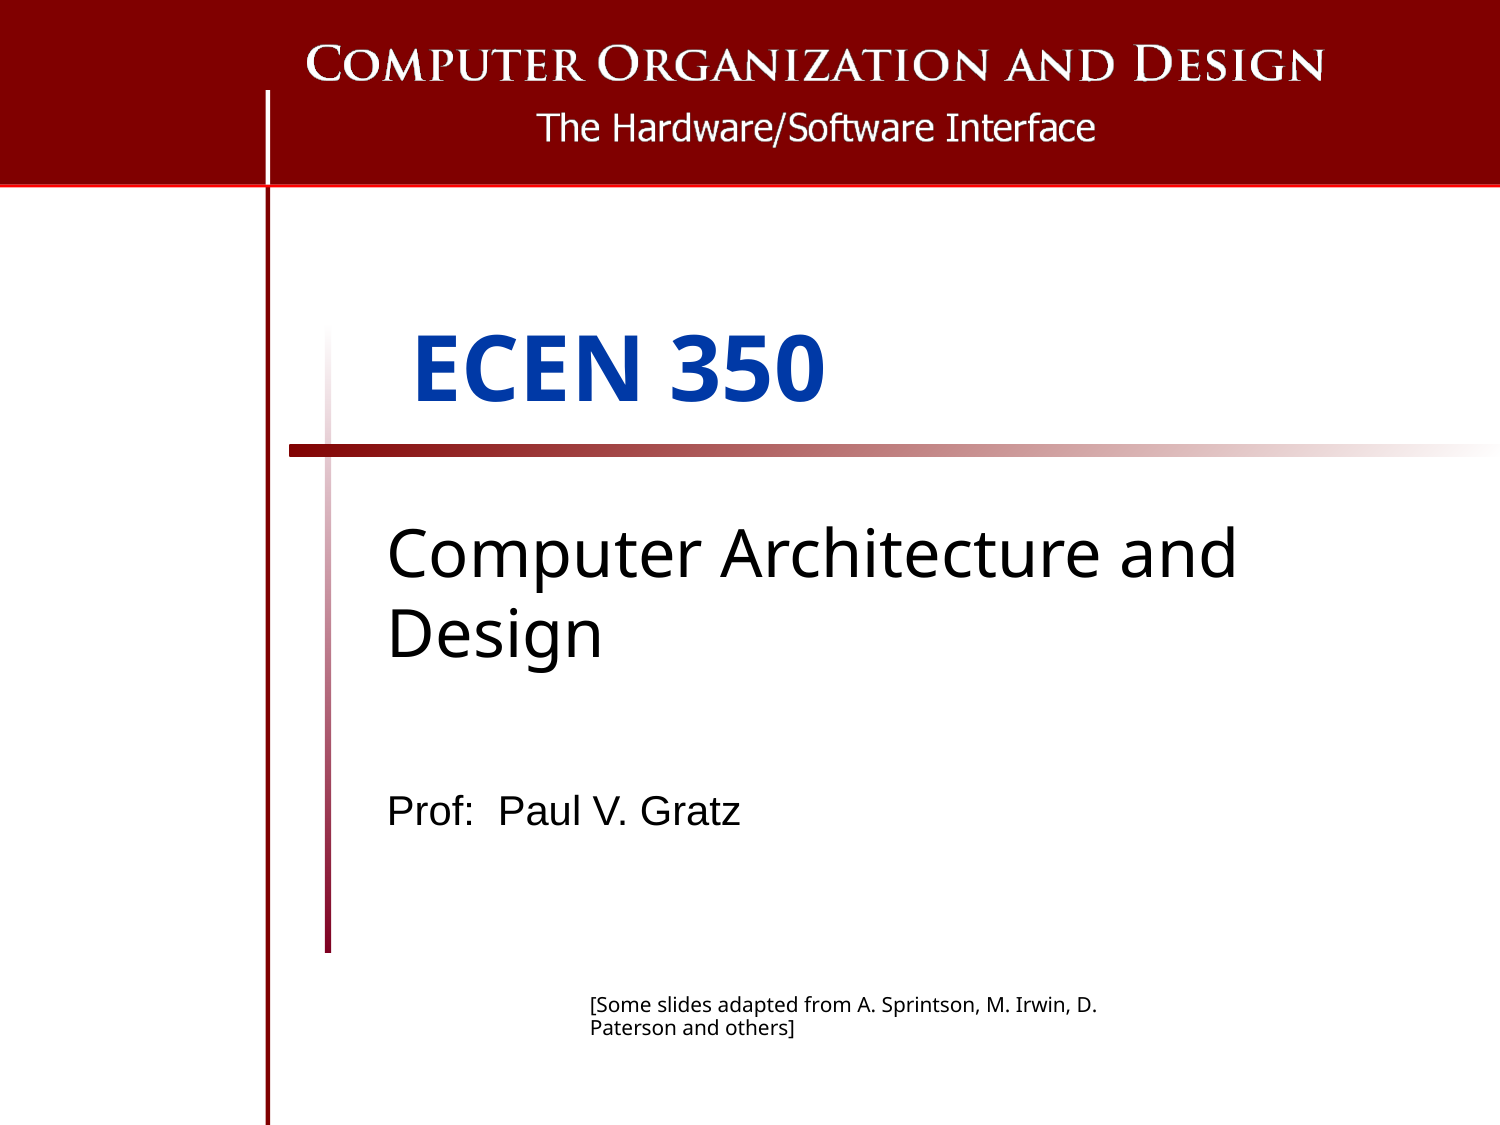

# ECEN 350
Computer Architecture and Design
Prof: Paul V. Gratz
[Some slides adapted from A. Sprintson, M. Irwin, D. Paterson and others]